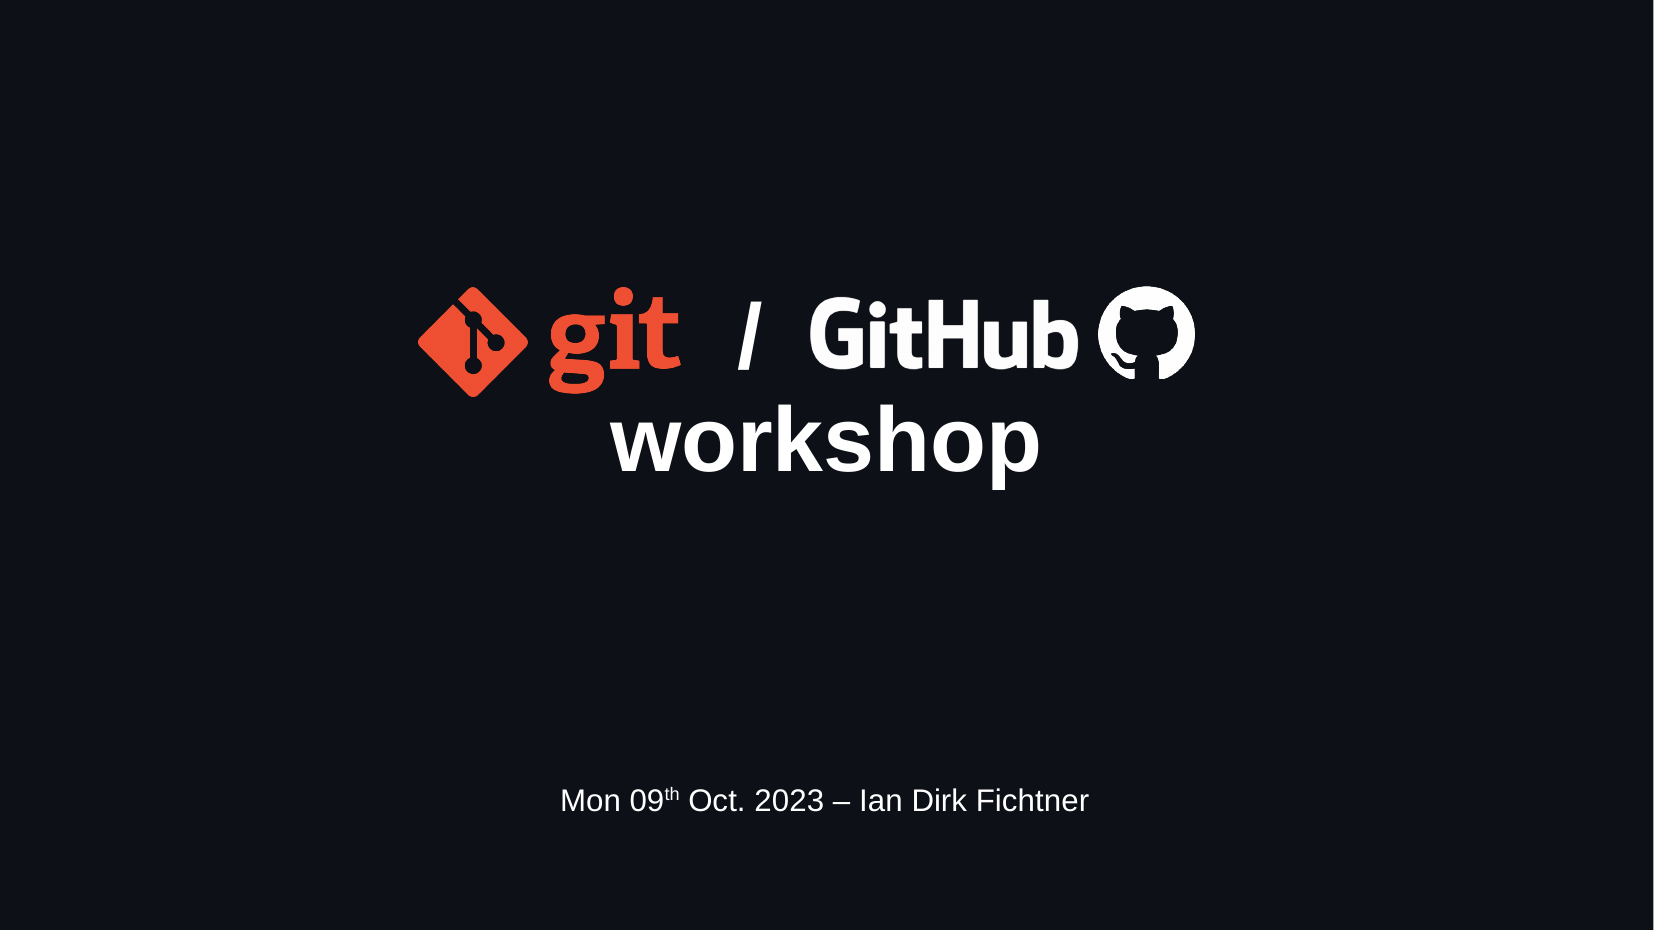

# /
workshop
Mon 09th Oct. 2023 – Ian Dirk Fichtner